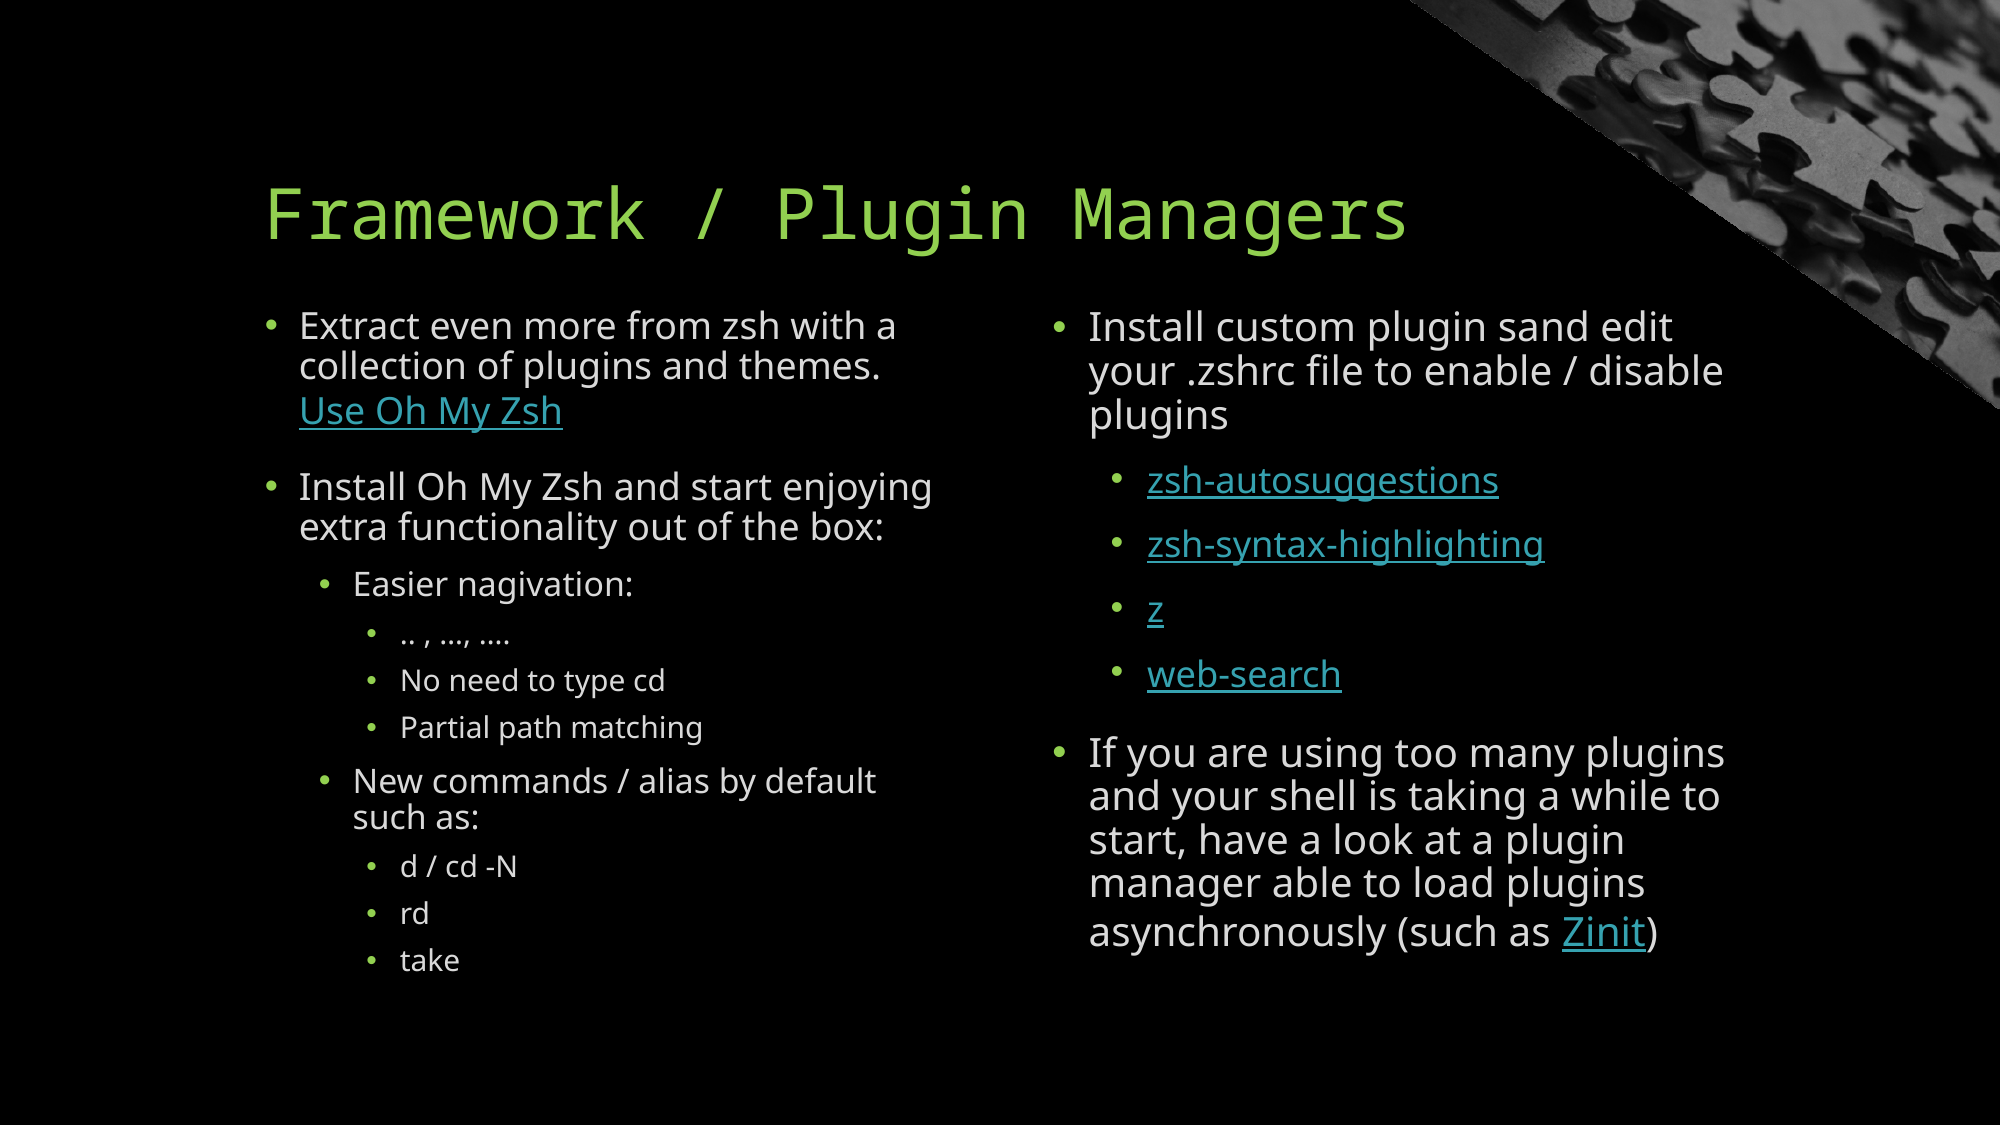

# Framework / Plugin Managers
Extract even more from zsh with a collection of plugins and themes. Use Oh My Zsh
Install Oh My Zsh and start enjoying extra functionality out of the box:
Easier nagivation:
.. , …, ….
No need to type cd
Partial path matching
New commands / alias by default such as:
d / cd -N
rd
take
Install custom plugin sand edit your .zshrc file to enable / disable plugins
zsh-autosuggestions
zsh-syntax-highlighting
z
web-search
If you are using too many plugins and your shell is taking a while to start, have a look at a plugin manager able to load plugins asynchronously (such as Zinit)